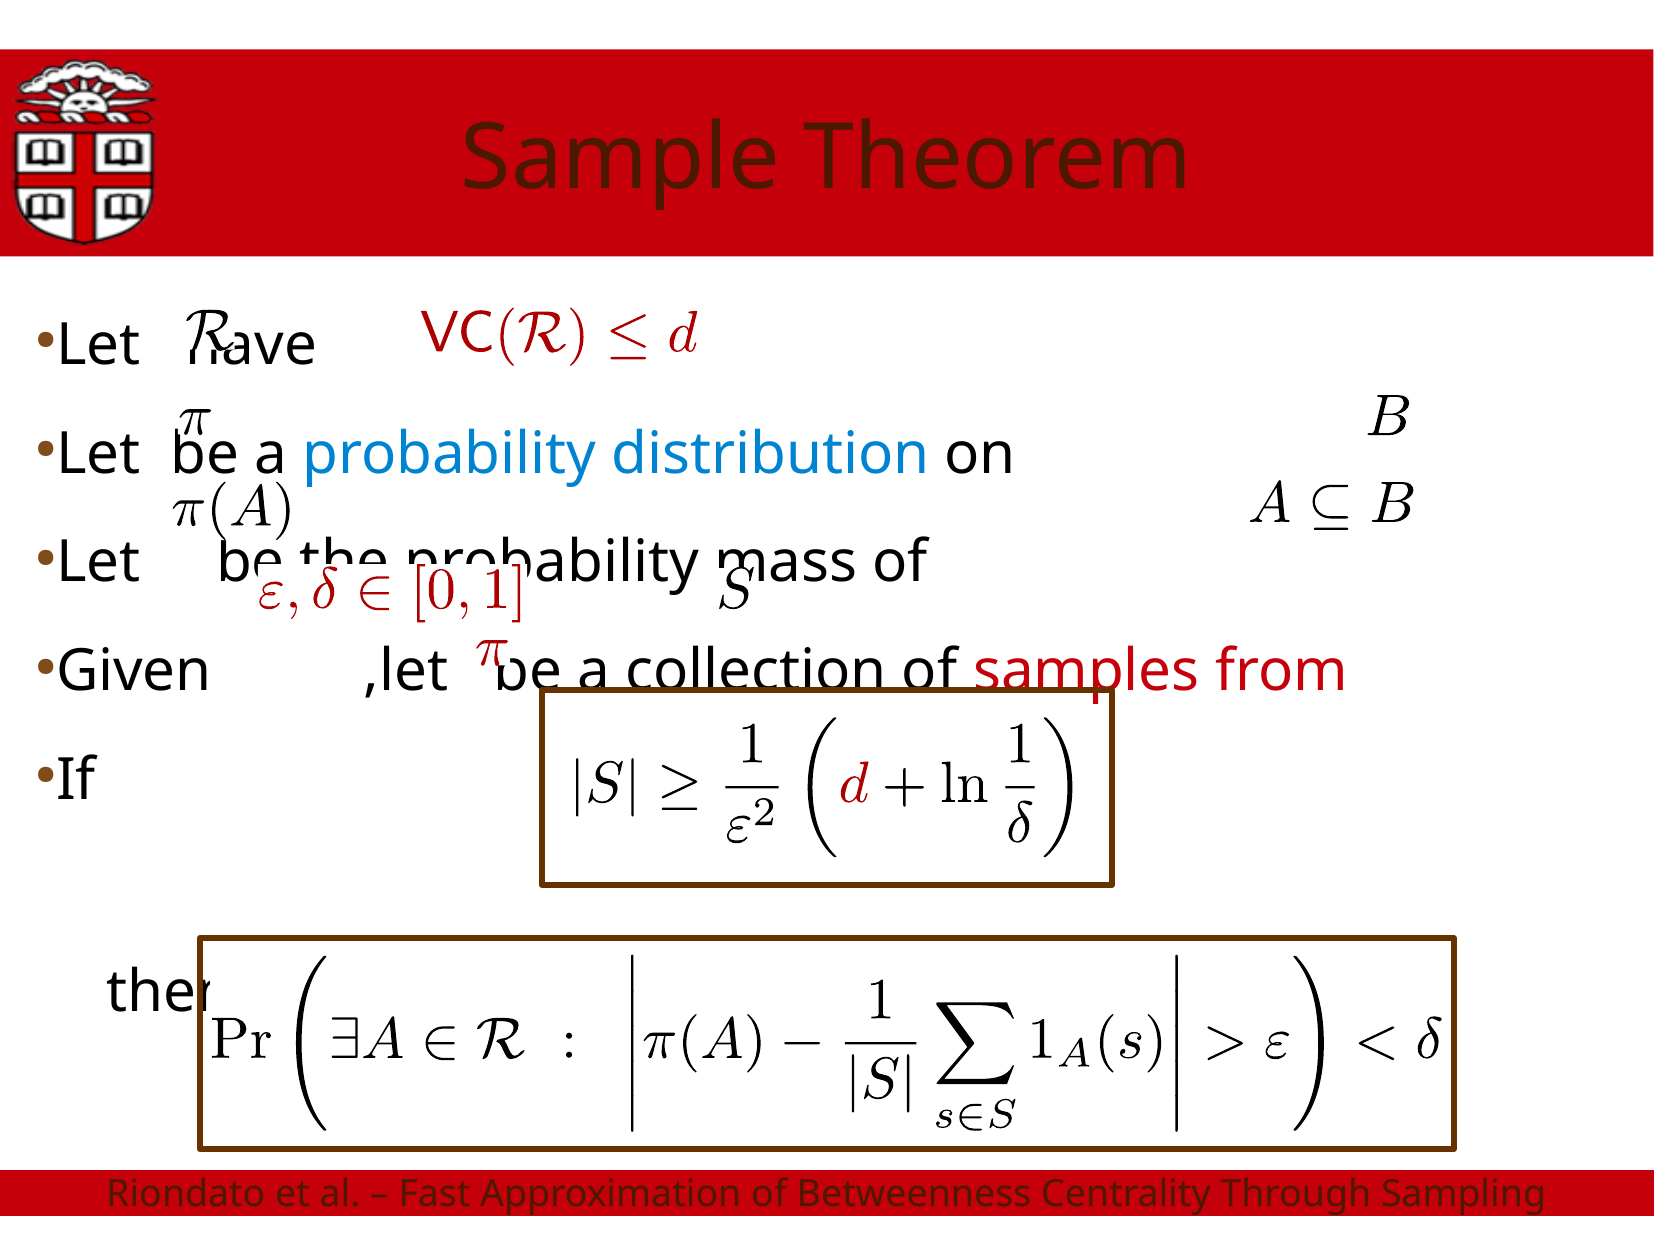

Sample Theorem
#
Let have
Let be a probability distribution on
Let be the probability mass of
Given ,let be a collection of samples from
If
then,
Riondato et al. – Fast Approximation of Betweenness Centrality Through Sampling